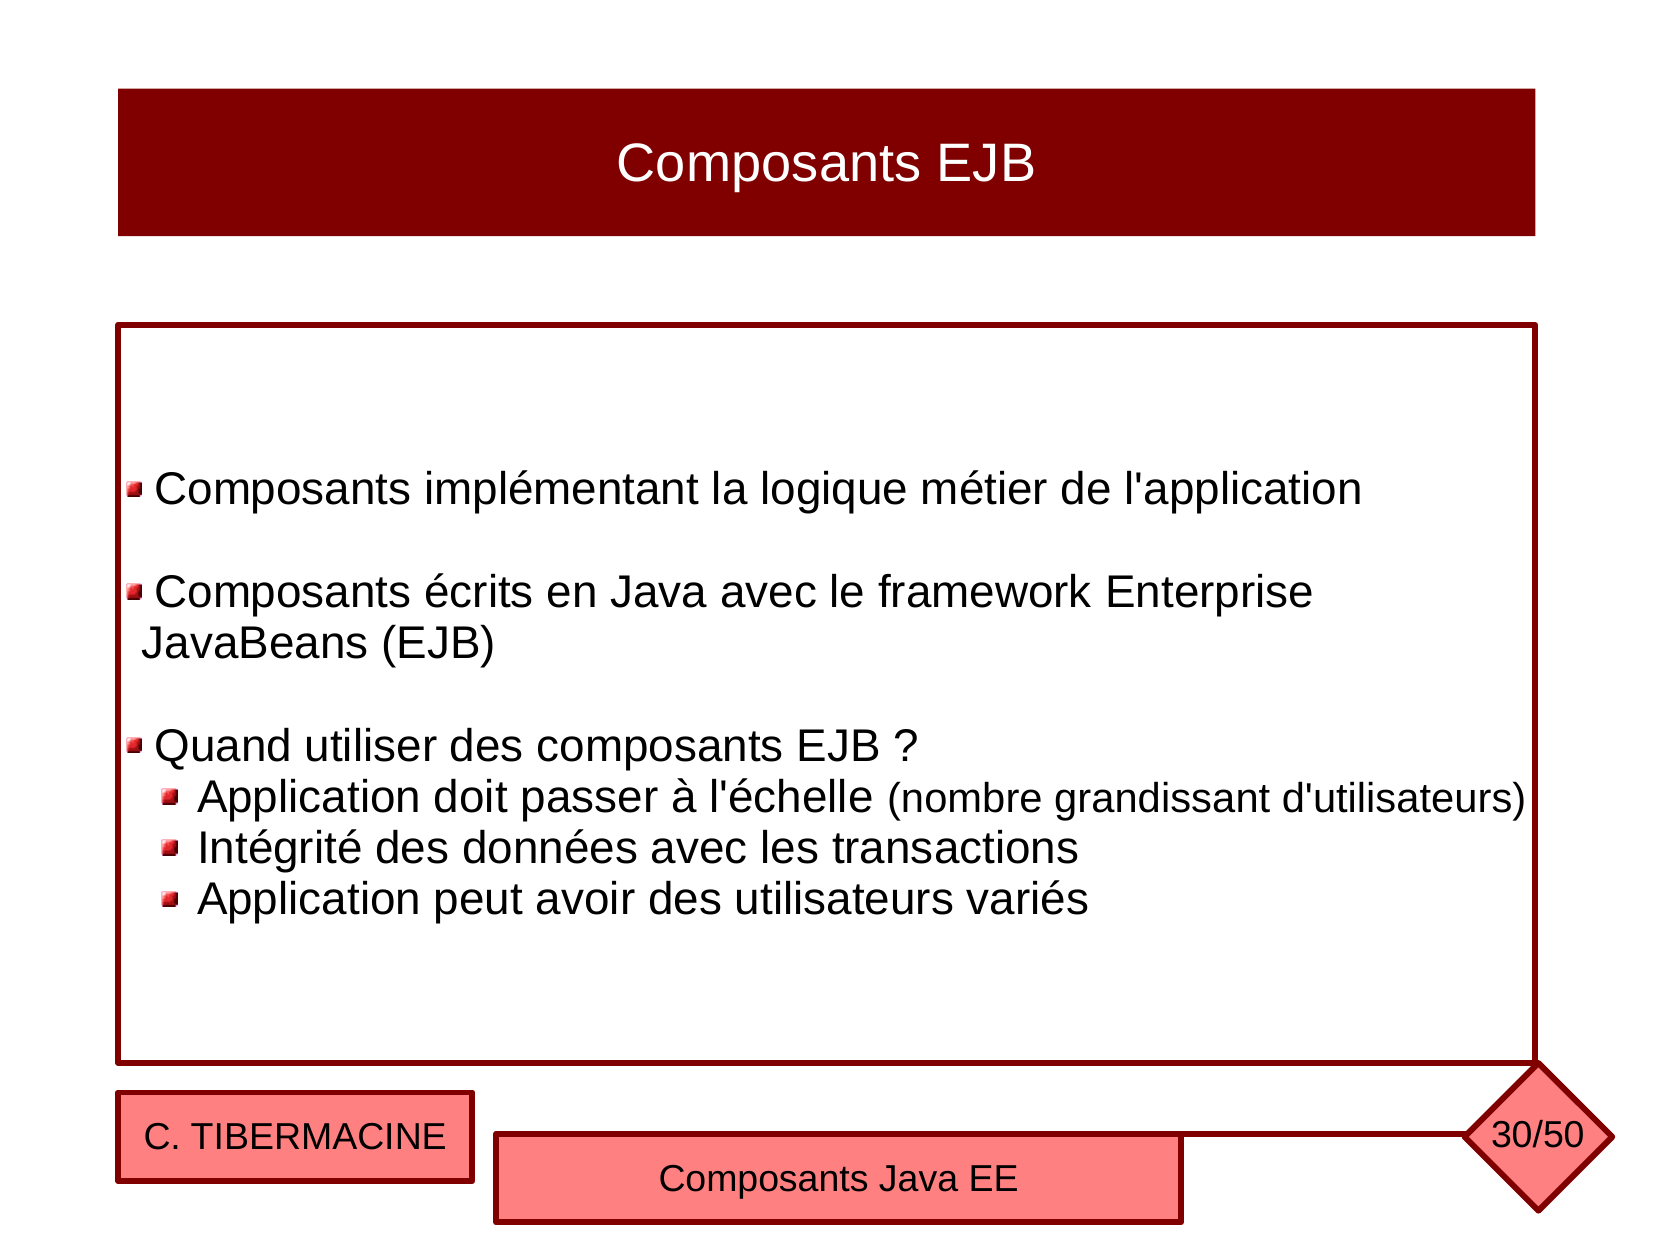

Composants EJB
 Composants implémentant la logique métier de l'application
 Composants écrits en Java avec le framework Enterprise
JavaBeans (EJB)
 Quand utiliser des composants EJB ?
Application doit passer à l'échelle (nombre grandissant d'utilisateurs)
Intégrité des données avec les transactions
Application peut avoir des utilisateurs variés
C. TIBERMACINE
Composants Java EE